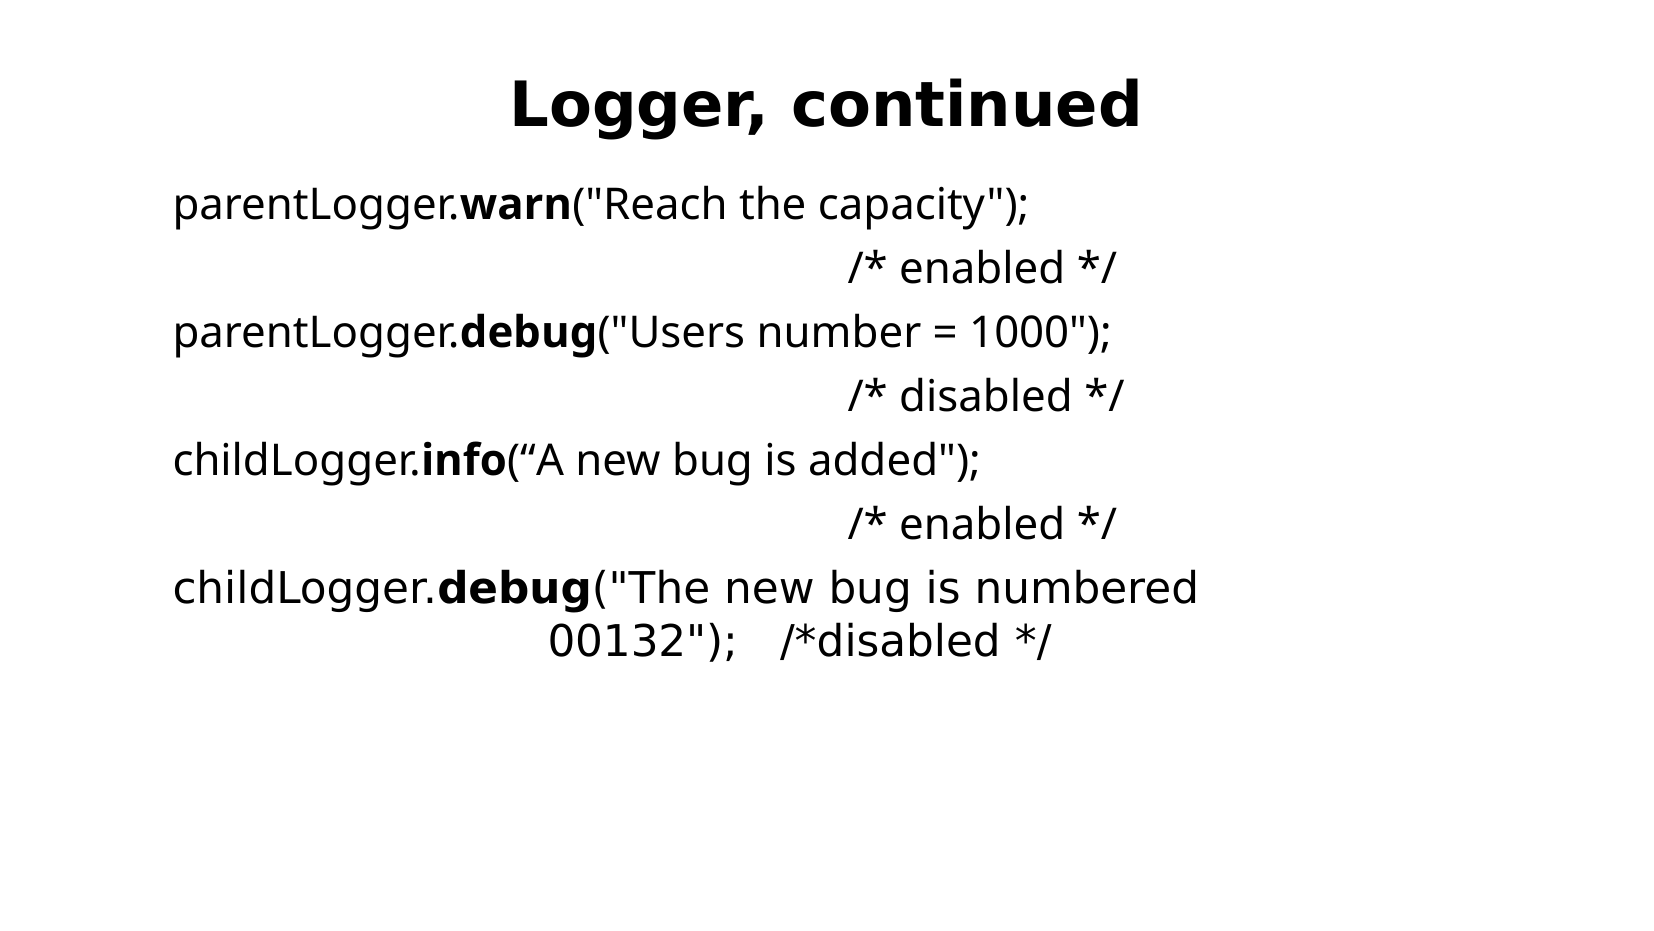

Logger, continued
# parentLogger.warn("Reach the capacity");
						/* enabled */
parentLogger.debug("Users number = 1000");
						/* disabled */
childLogger.info(“A new bug is added");
						/* enabled */
childLogger.debug("The new bug is numbered 					00132"); /*disabled */